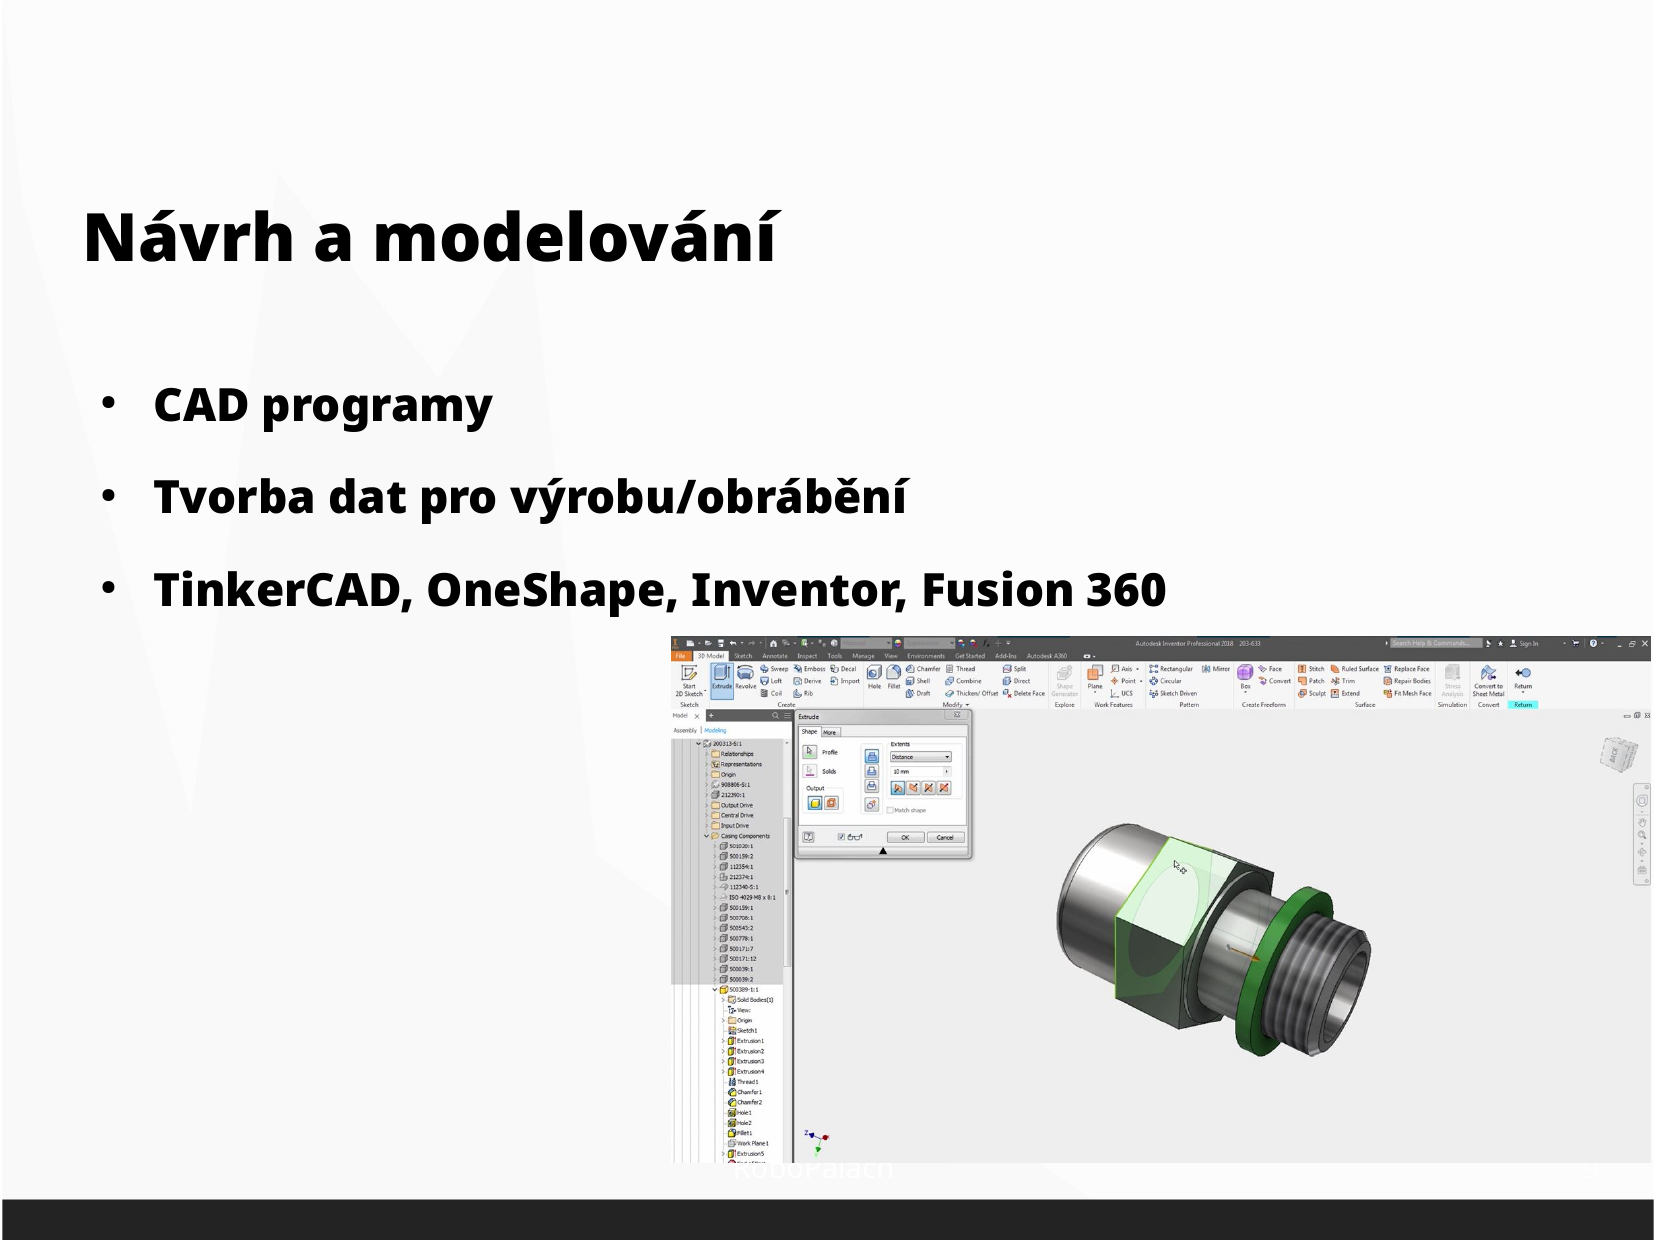

# Návrh a modelování
CAD programy
Tvorba dat pro výrobu/obrábění
TinkerCAD, OneShape, Inventor, Fusion 360
RoboPalach
9